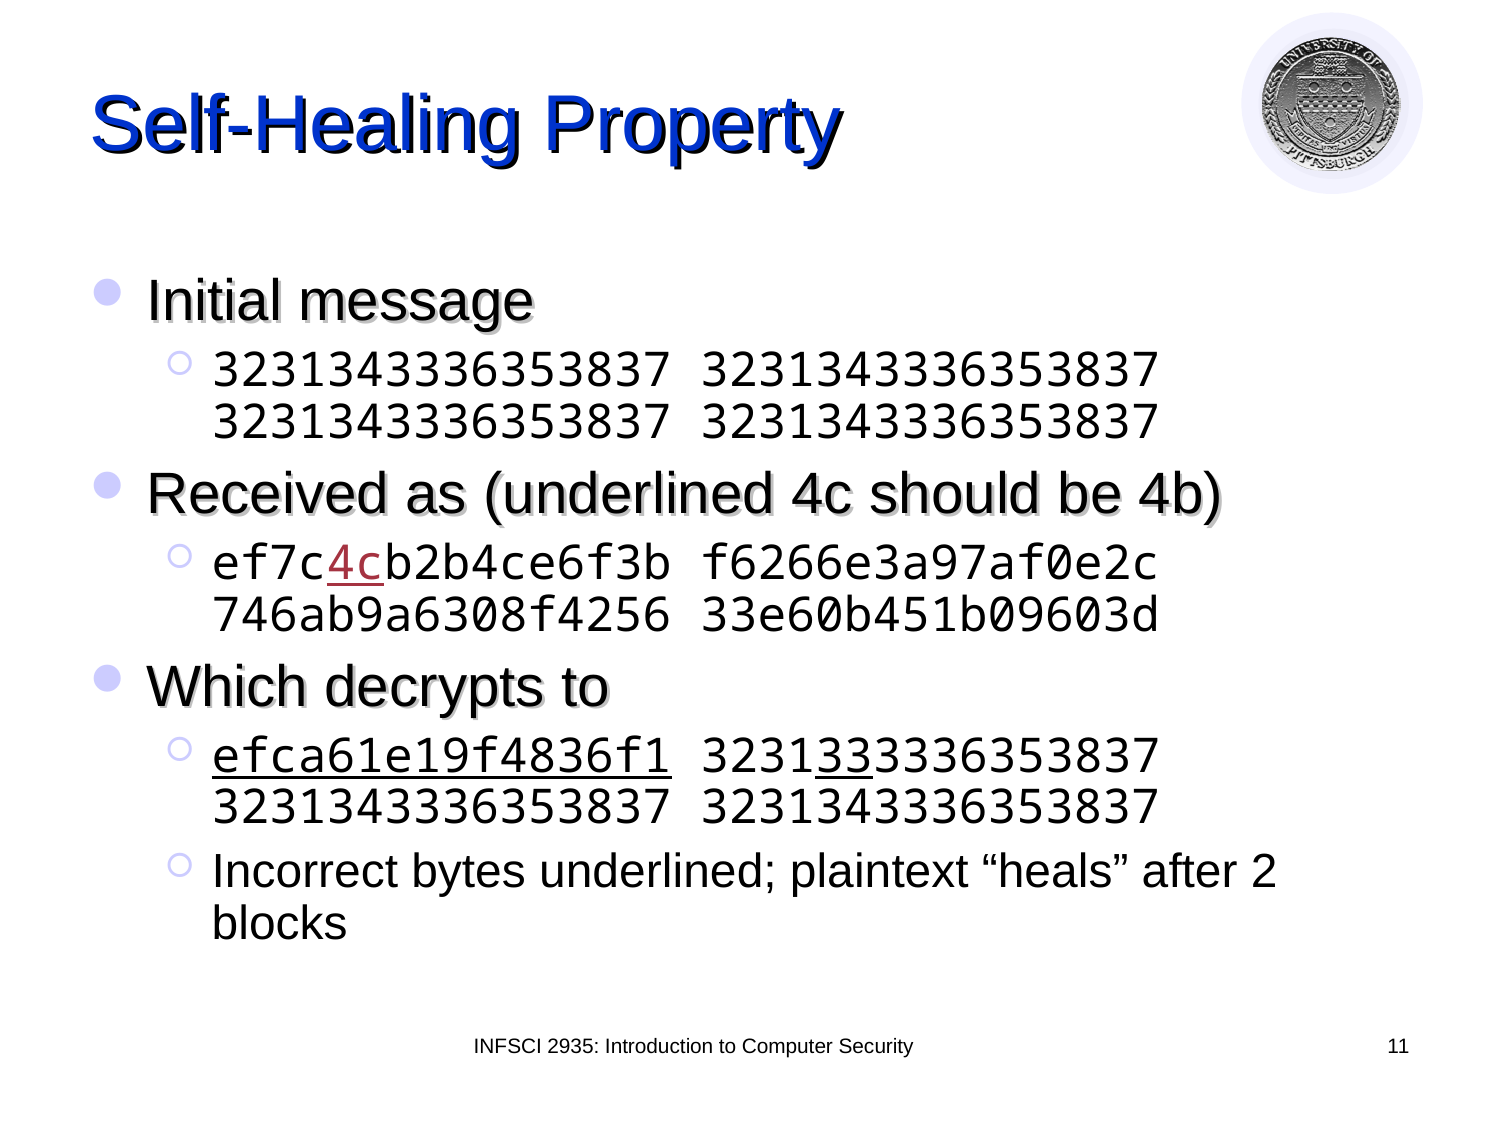

# Self-Healing Property
Initial message
3231343336353837 3231343336353837 3231343336353837 3231343336353837
Received as (underlined 4c should be 4b)
ef7c4cb2b4ce6f3b f6266e3a97af0e2c 746ab9a6308f4256 33e60b451b09603d
Which decrypts to
efca61e19f4836f1 3231333336353837 3231343336353837 3231343336353837
Incorrect bytes underlined; plaintext “heals” after 2 blocks
11